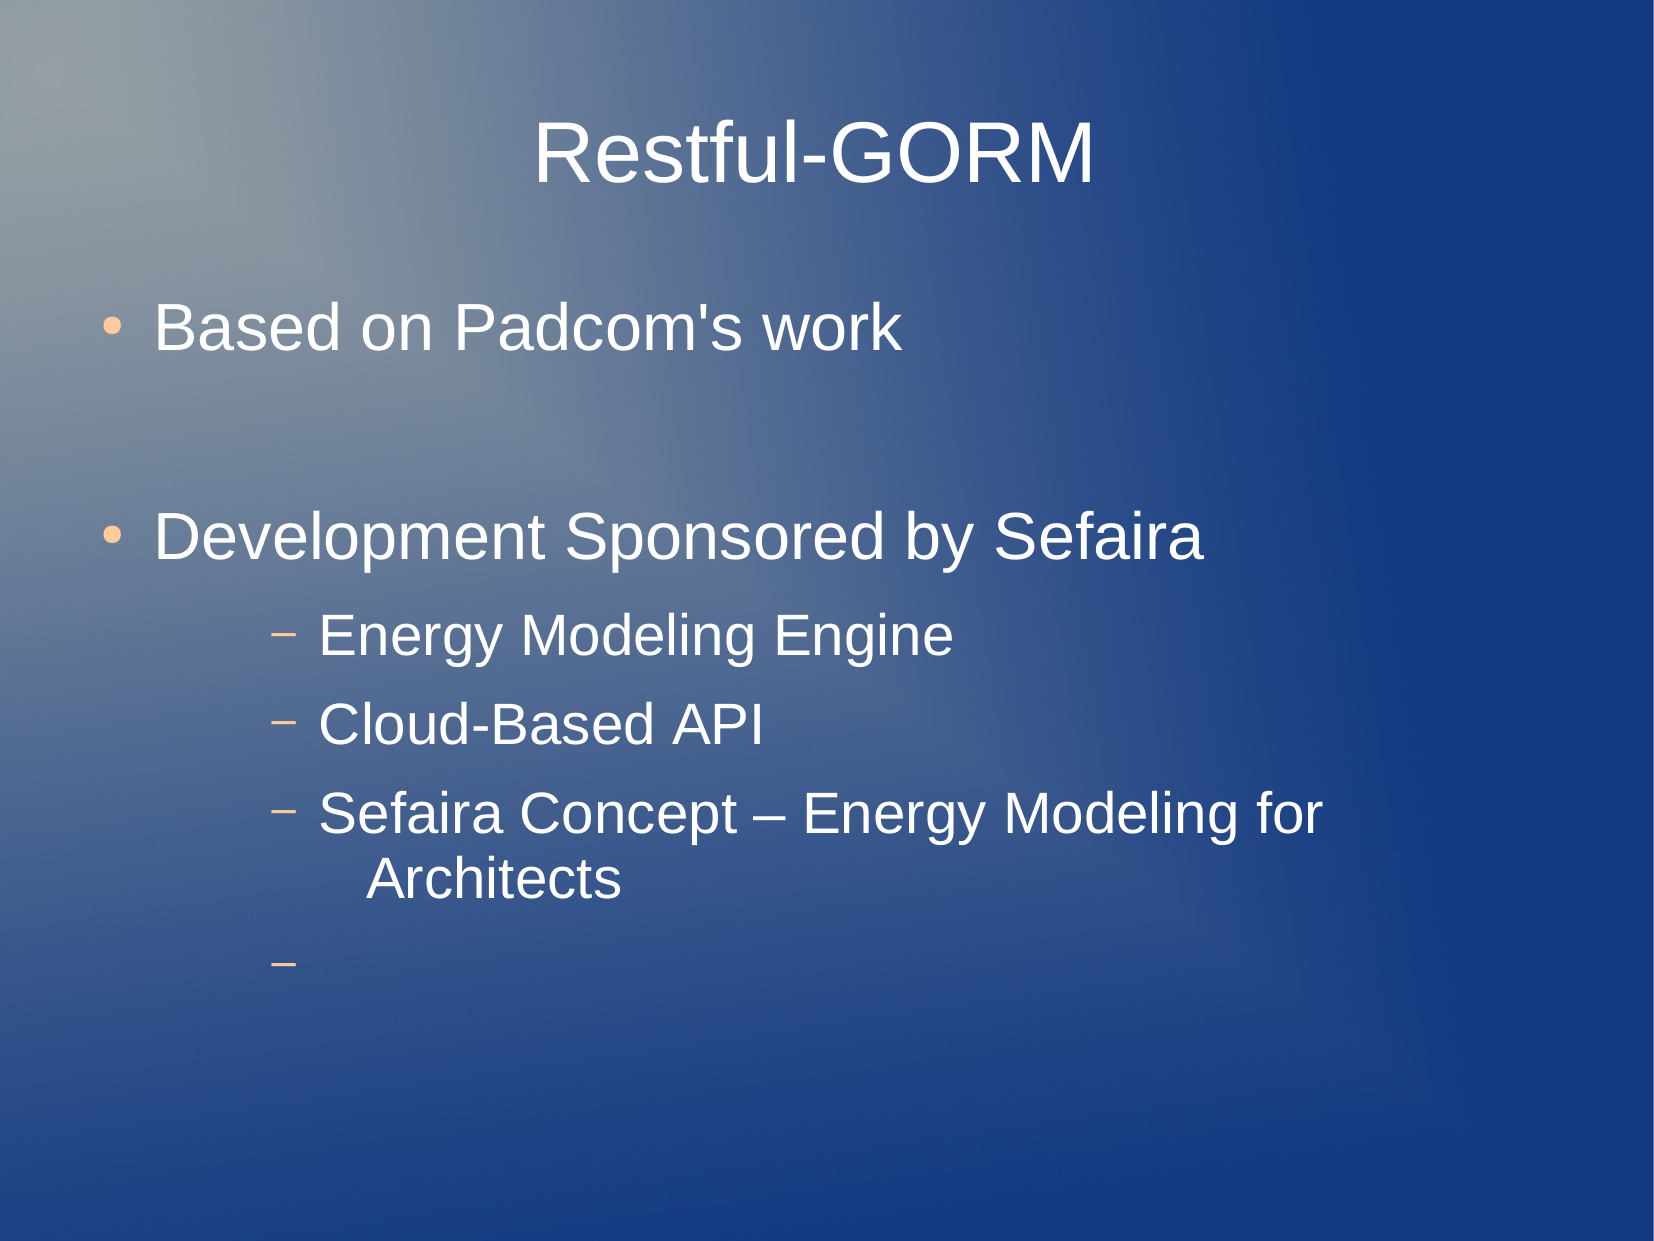

# Restful-GORM
Based on Padcom's work
Development Sponsored by Sefaira
Energy Modeling Engine
Cloud-Based API
Sefaira Concept – Energy Modeling for Architects